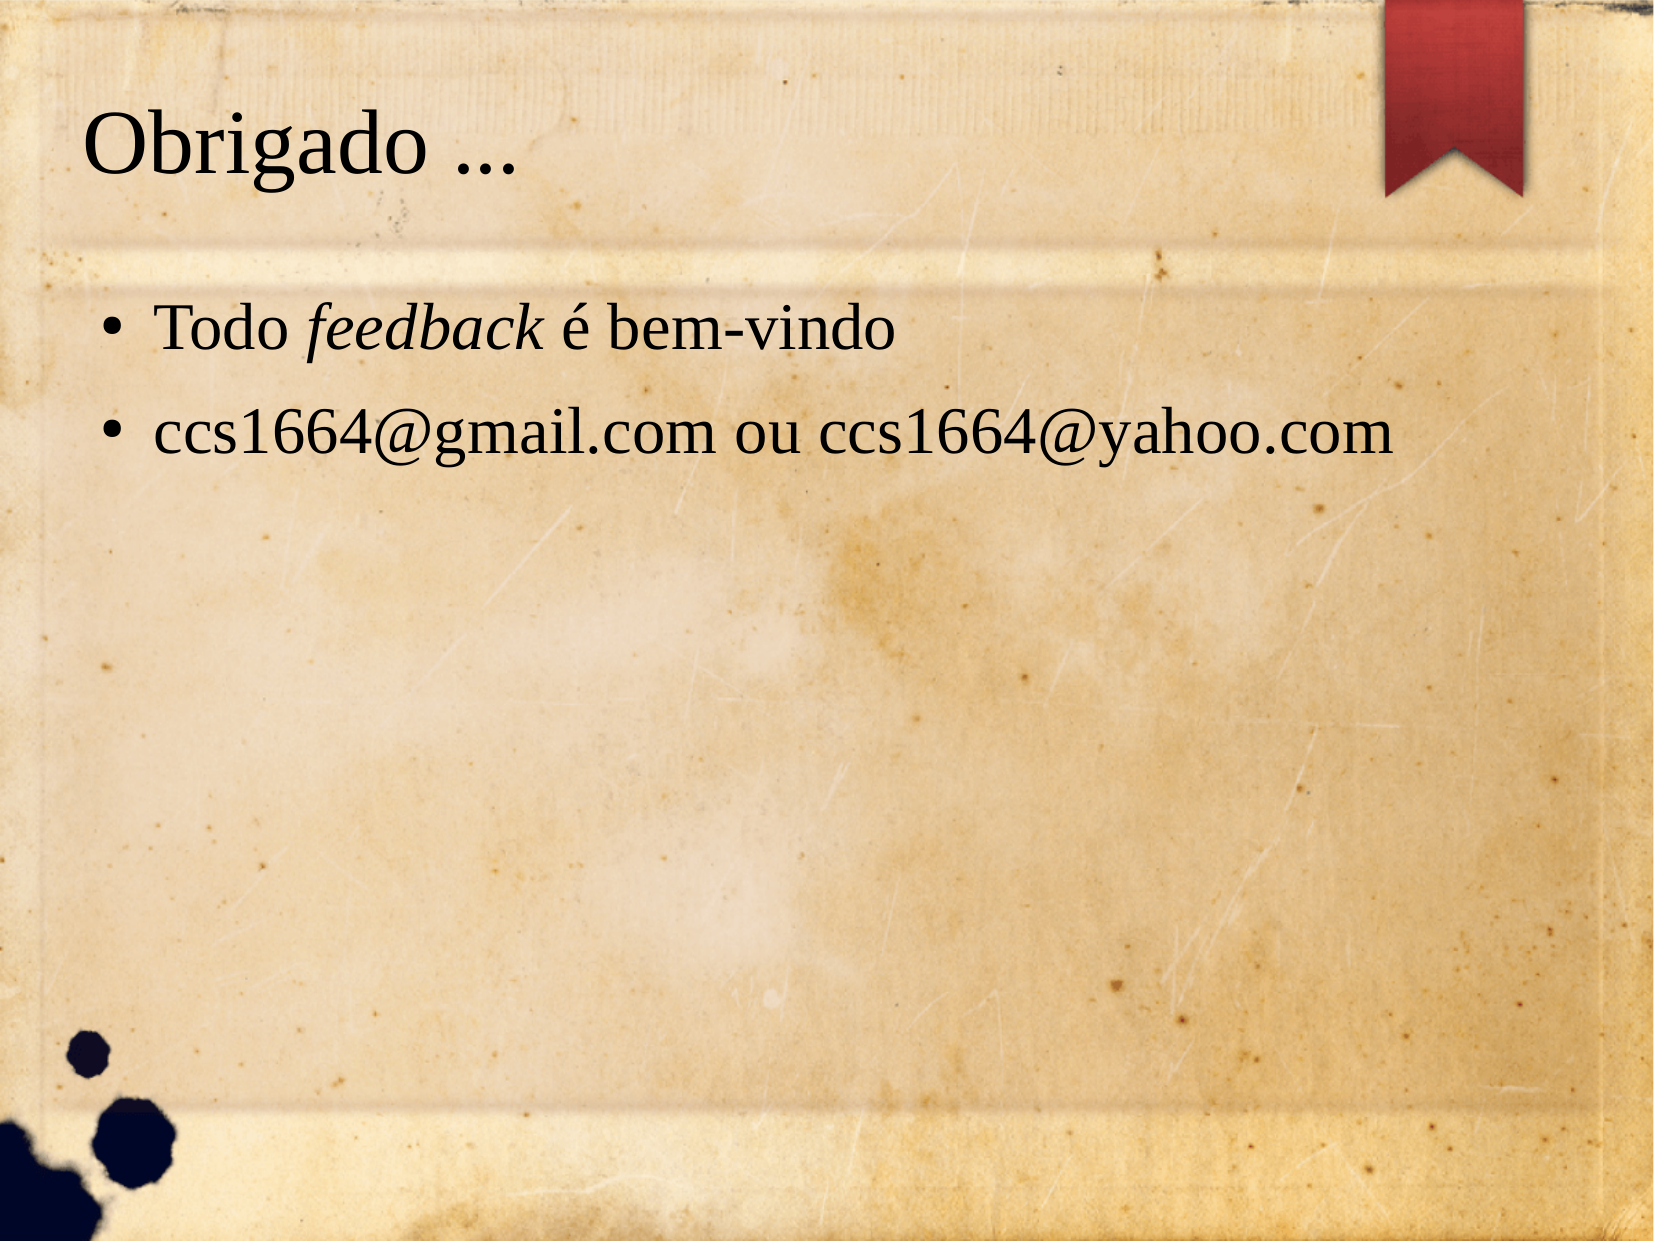

# Obrigado ...
Todo feedback é bem-vindo
ccs1664@gmail.com ou ccs1664@yahoo.com